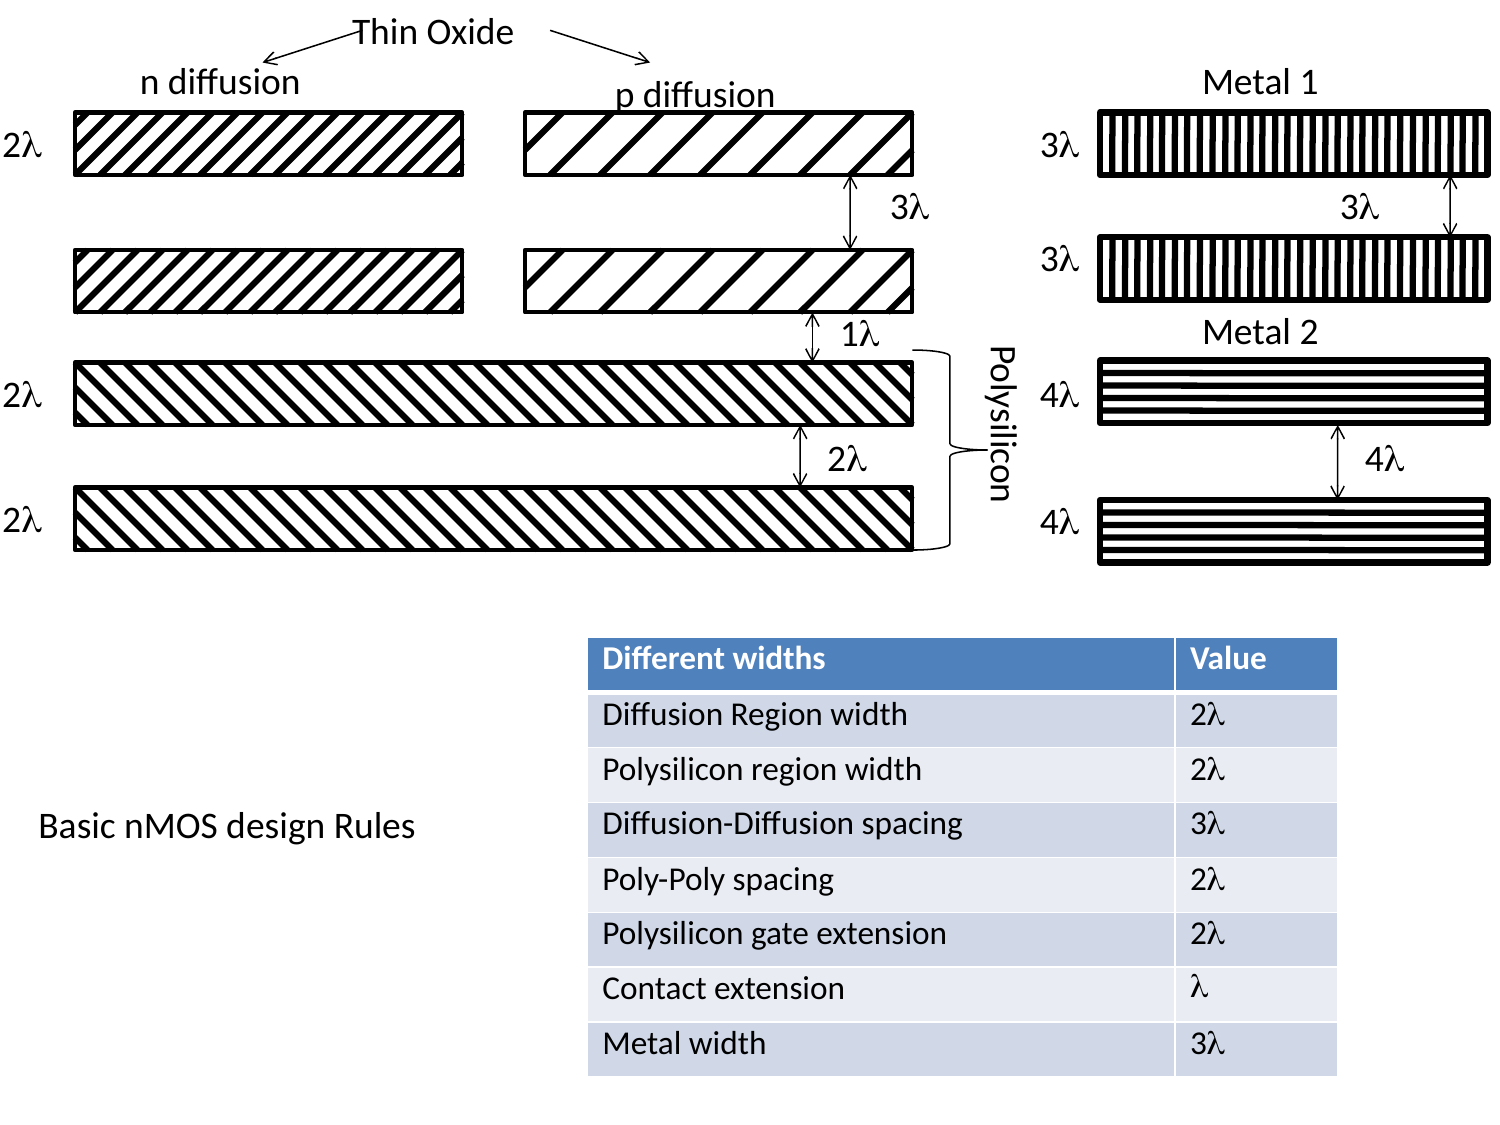

Thin Oxide
n diffusion
Metal 1
p diffusion
2
3
3
3
3
Metal 2
1
2
4
Polysilicon
2
4
2
4
| Different widths | Value |
| --- | --- |
| Diffusion Region width | 2 |
| Polysilicon region width | 2 |
| Diffusion-Diffusion spacing | 3 |
| Poly-Poly spacing | 2 |
| Polysilicon gate extension | 2 |
| Contact extension |  |
| Metal width | 3 |
Basic nMOS design Rules